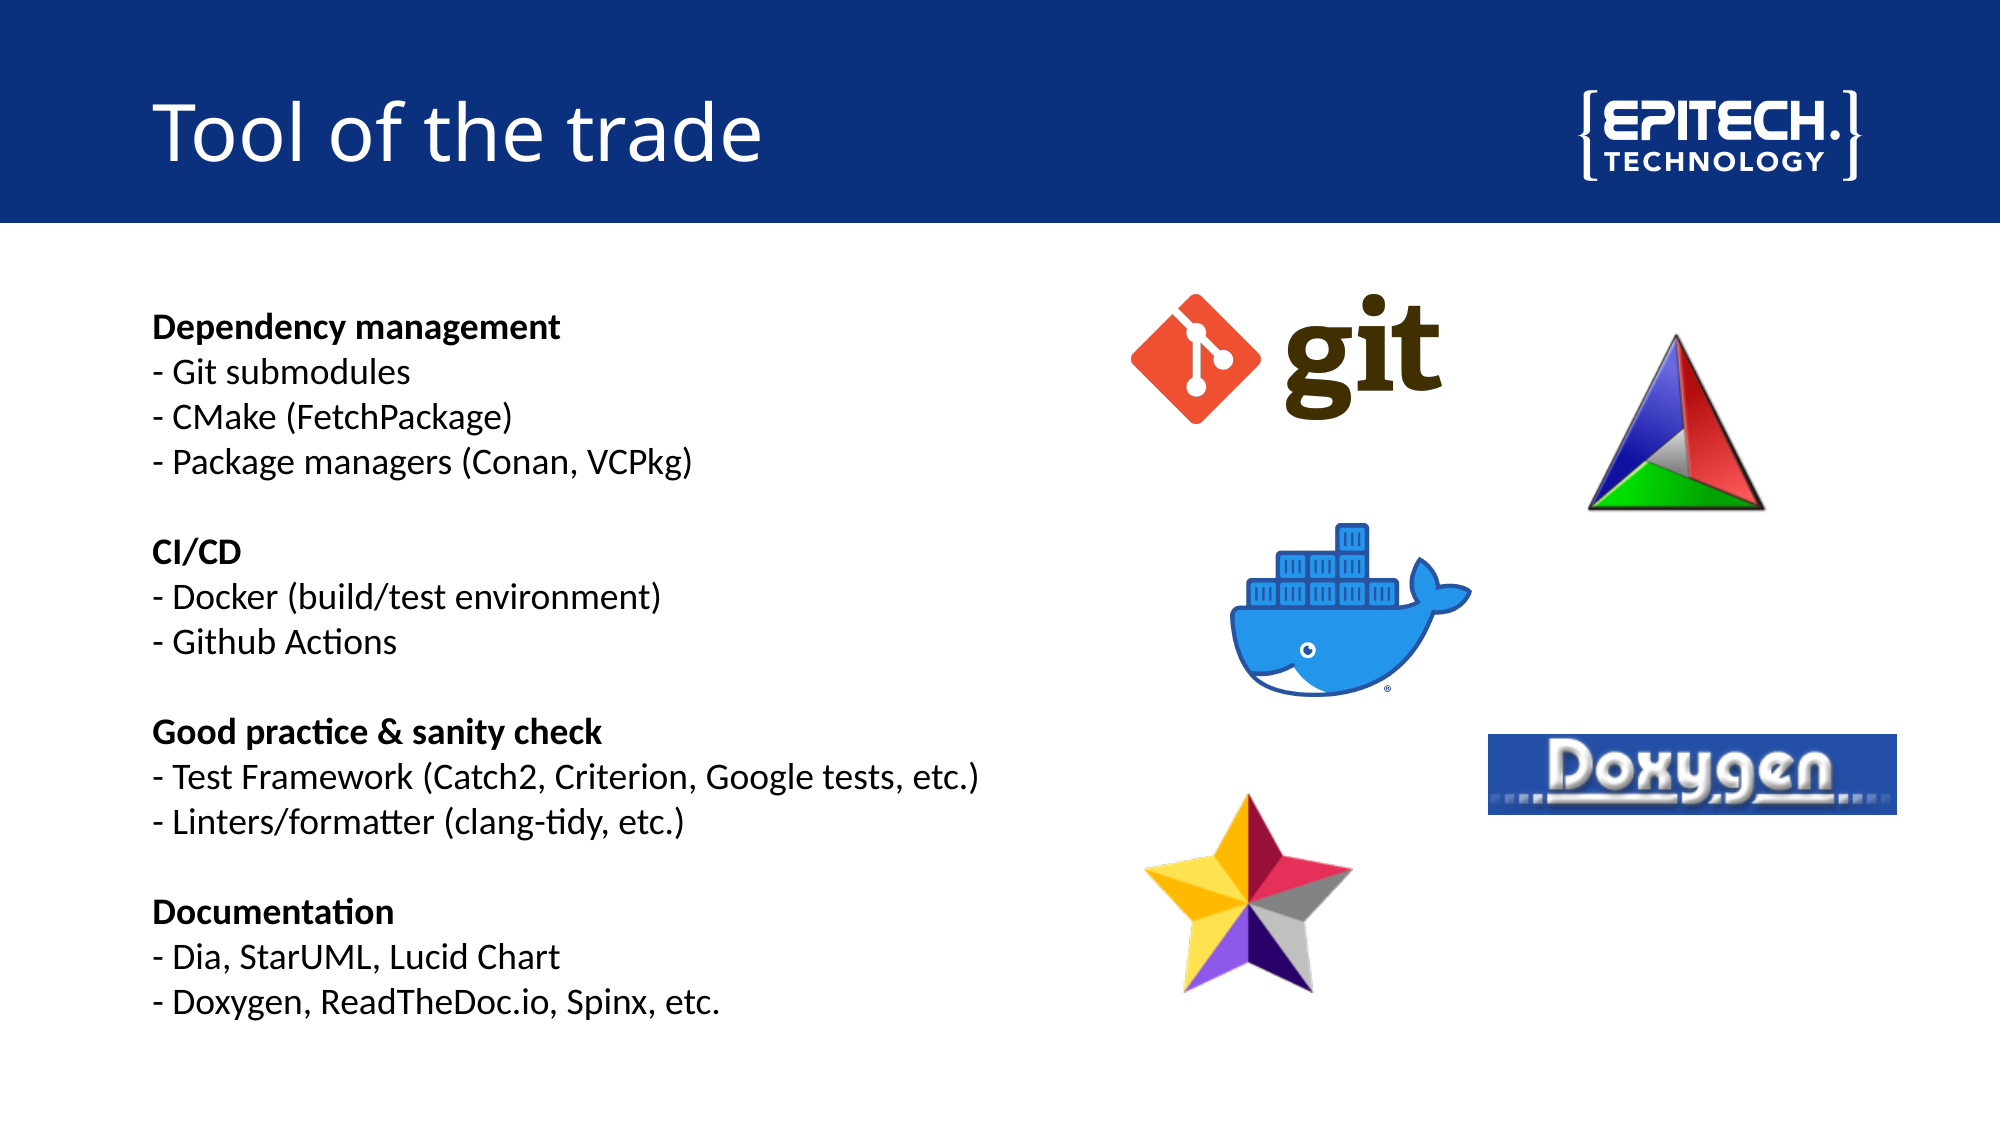

# Tool of the trade
Dependency management
- Git submodules
- CMake (FetchPackage)
- Package managers (Conan, VCPkg)
CI/CD
- Docker (build/test environment)
- Github Actions
Good practice & sanity check
- Test Framework (Catch2, Criterion, Google tests, etc.)
- Linters/formatter (clang-tidy, etc.)
Documentation
- Dia, StarUML, Lucid Chart
- Doxygen, ReadTheDoc.io, Spinx, etc.